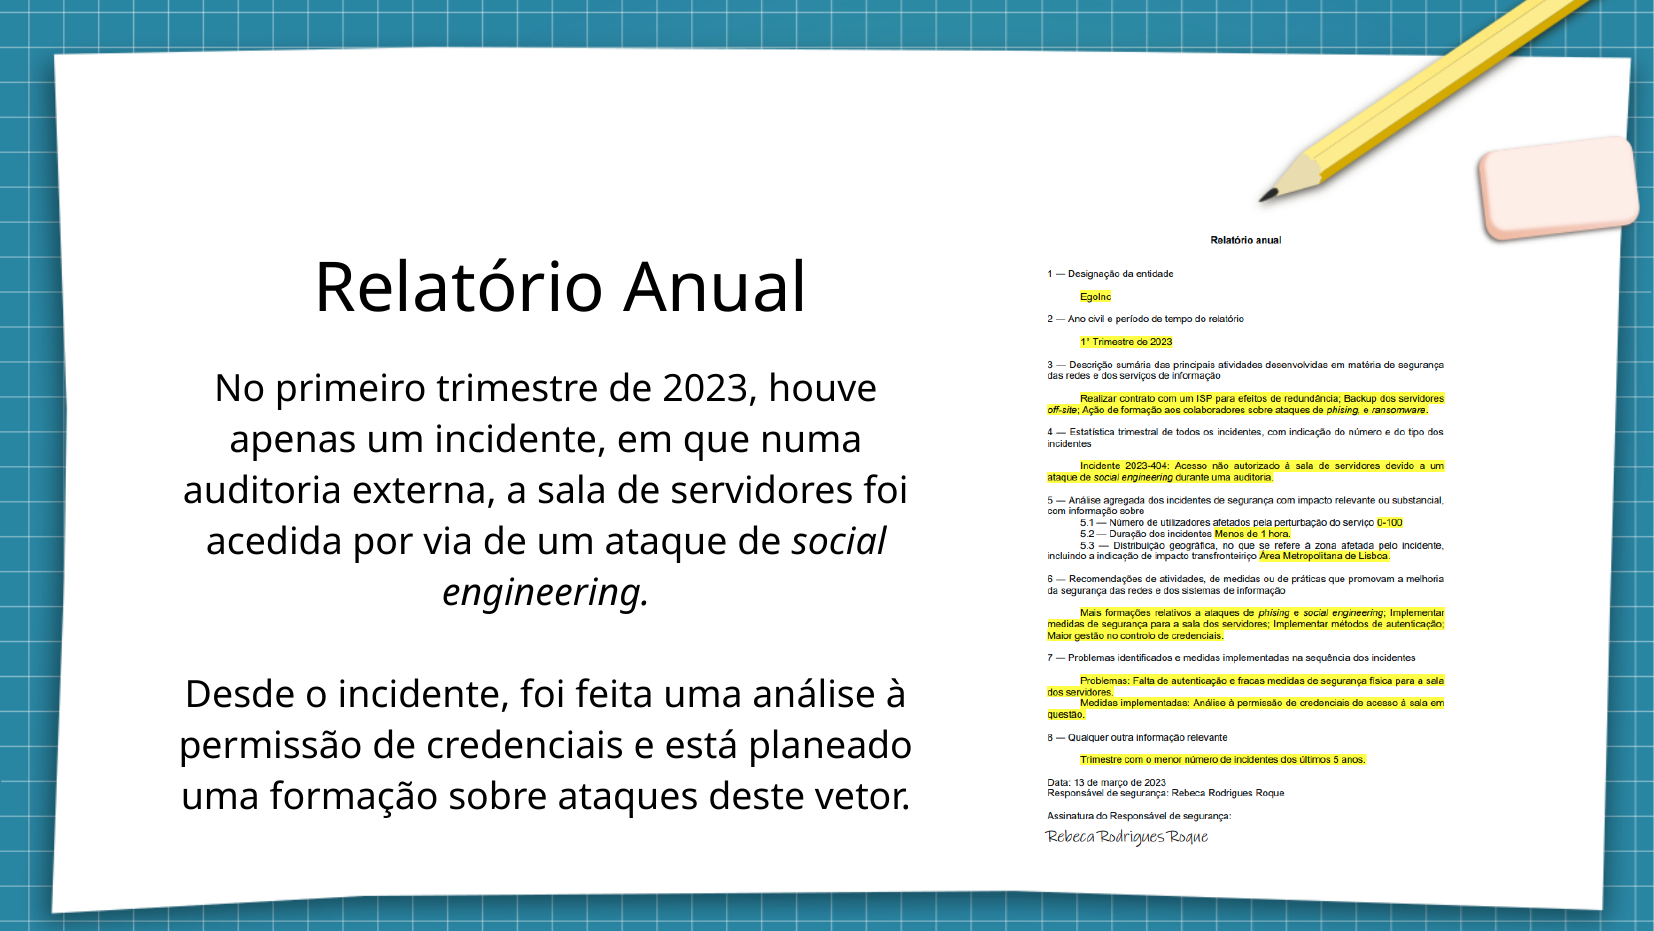

# Relatório Anual
No primeiro trimestre de 2023, houve apenas um incidente, em que numa auditoria externa, a sala de servidores foi acedida por via de um ataque de social engineering.
Desde o incidente, foi feita uma análise à permissão de credenciais e está planeado uma formação sobre ataques deste vetor.